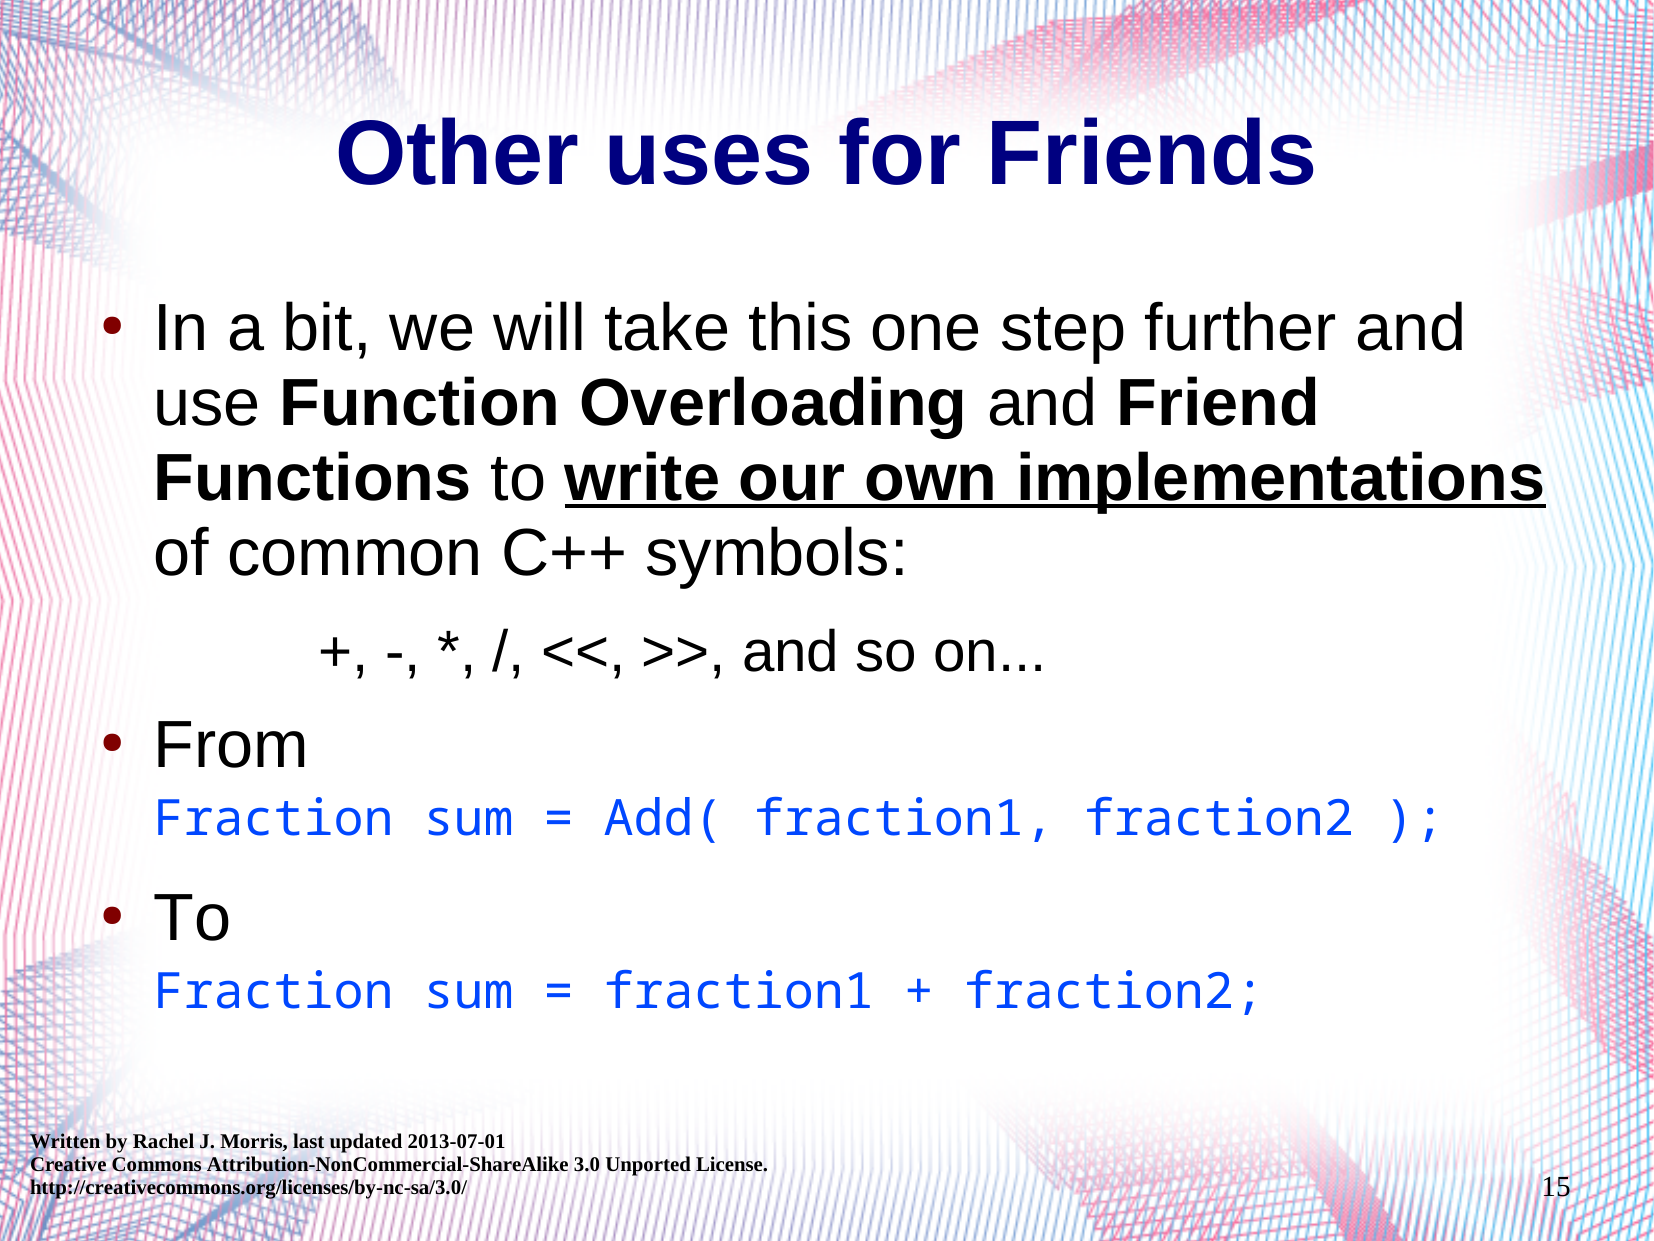

# Other uses for Friends
In a bit, we will take this one step further and use Function Overloading and Friend Functions to write our own implementations of common C++ symbols:
+, -, *, /, <<, >>, and so on...
From
Fraction sum = Add( fraction1, fraction2 );
To
Fraction sum = fraction1 + fraction2;
15